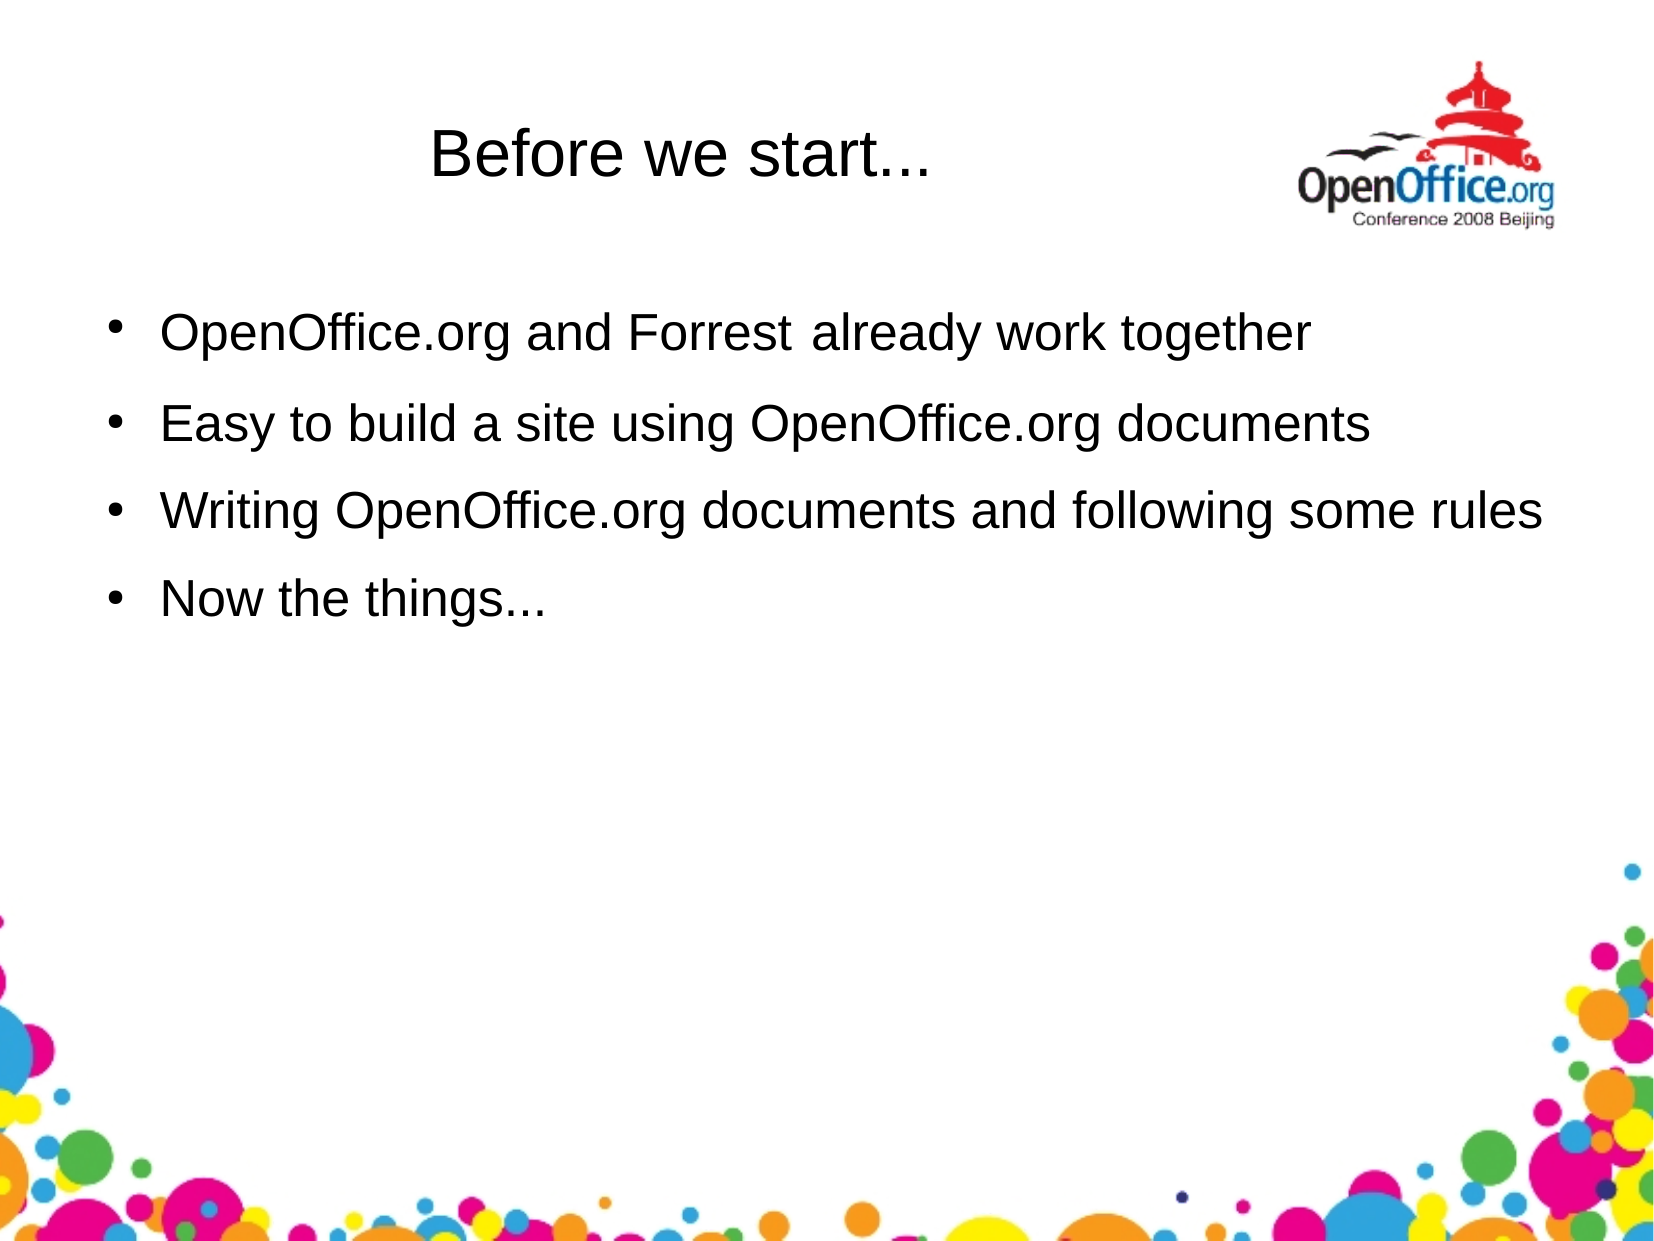

# Before we start...
OpenOffice.org and Forrest already work together
Easy to build a site using OpenOffice.org documents
Writing OpenOffice.org documents and following some rules
Now the things...